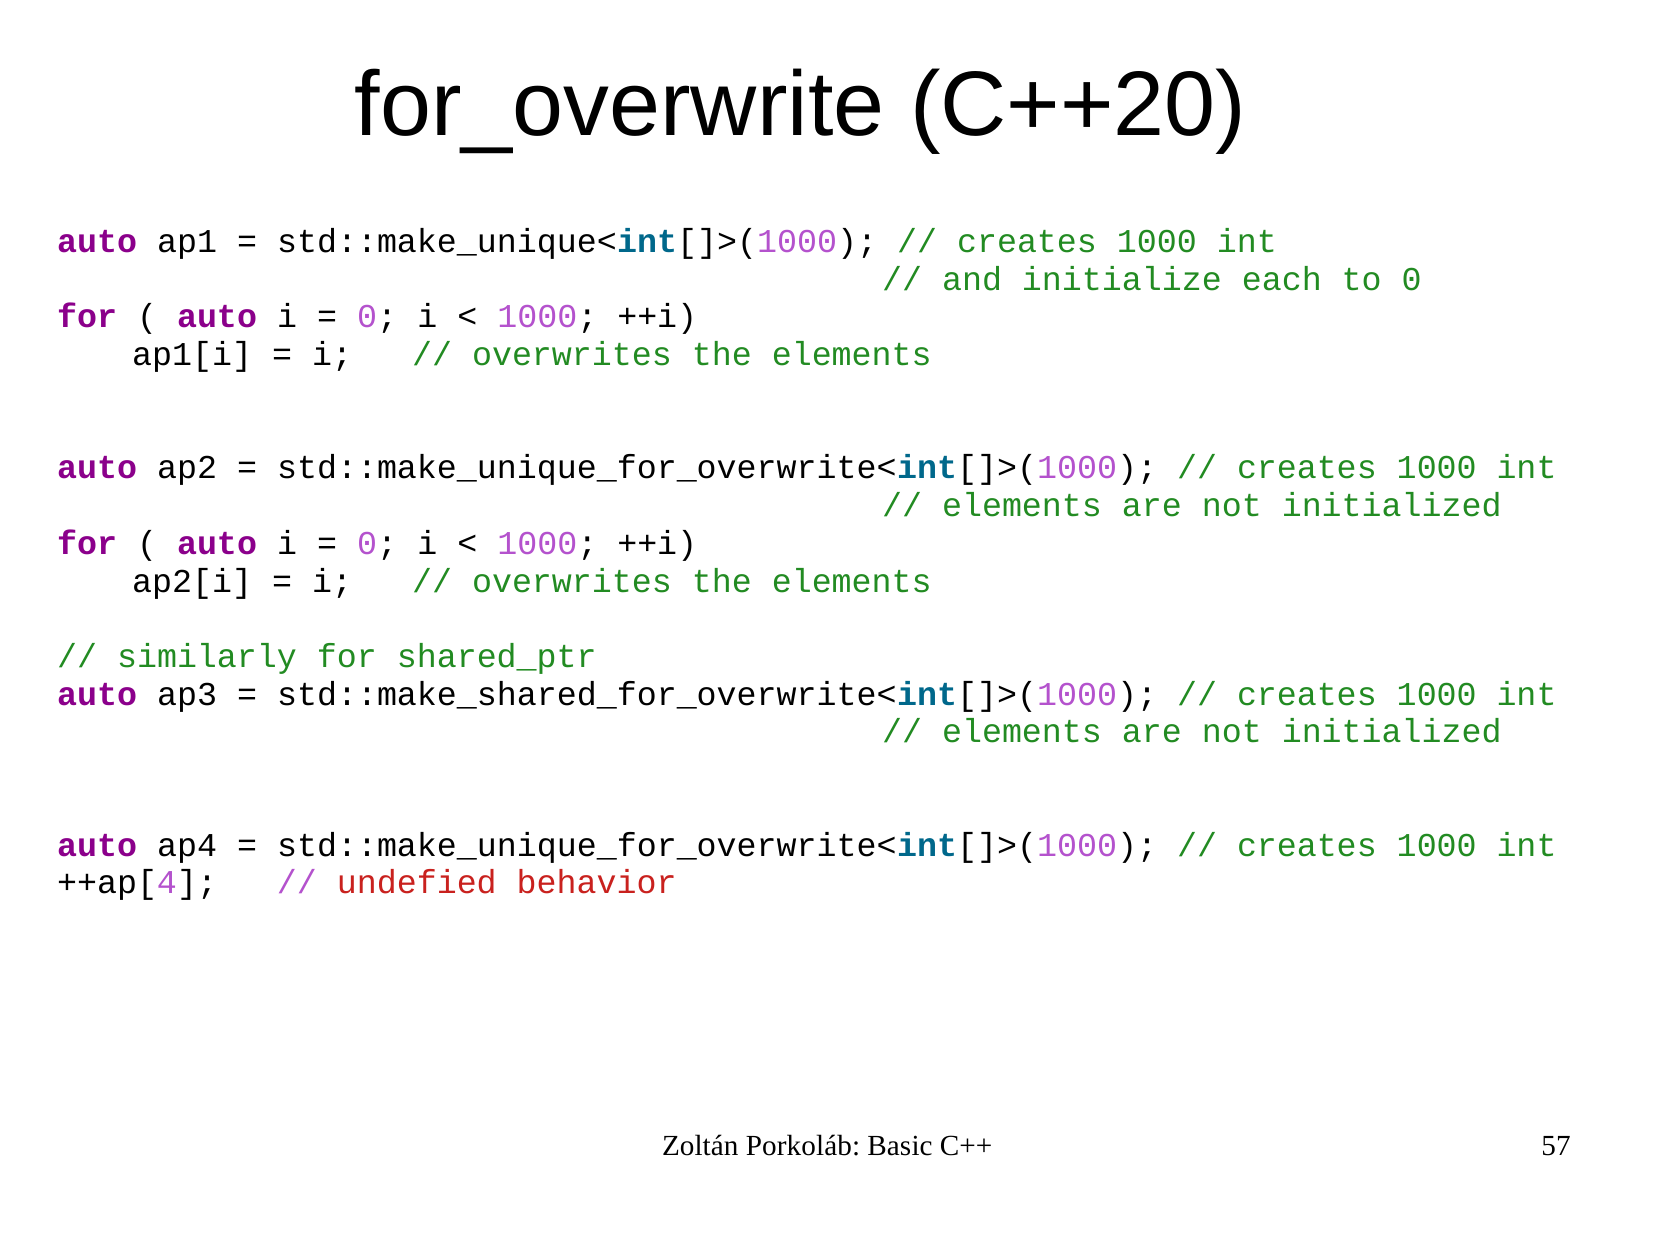

# for_overwrite (C++20)
auto ap1 = std::make_unique<int[]>(1000); // creates 1000 int
											// and initialize each to 0
for ( auto i = 0; i < 1000; ++i)
	ap1[i] = i; // overwrites the elements
auto ap2 = std::make_unique_for_overwrite<int[]>(1000); // creates 1000 int
 							// elements are not initialized
for ( auto i = 0; i < 1000; ++i)
	ap2[i] = i; // overwrites the elements
// similarly for shared_ptr
auto ap3 = std::make_shared_for_overwrite<int[]>(1000); // creates 1000 int
 			 				// elements are not initialized
auto ap4 = std::make_unique_for_overwrite<int[]>(1000); // creates 1000 int
++ap[4]; // undefied behavior
Zoltán Porkoláb: Basic C++
57